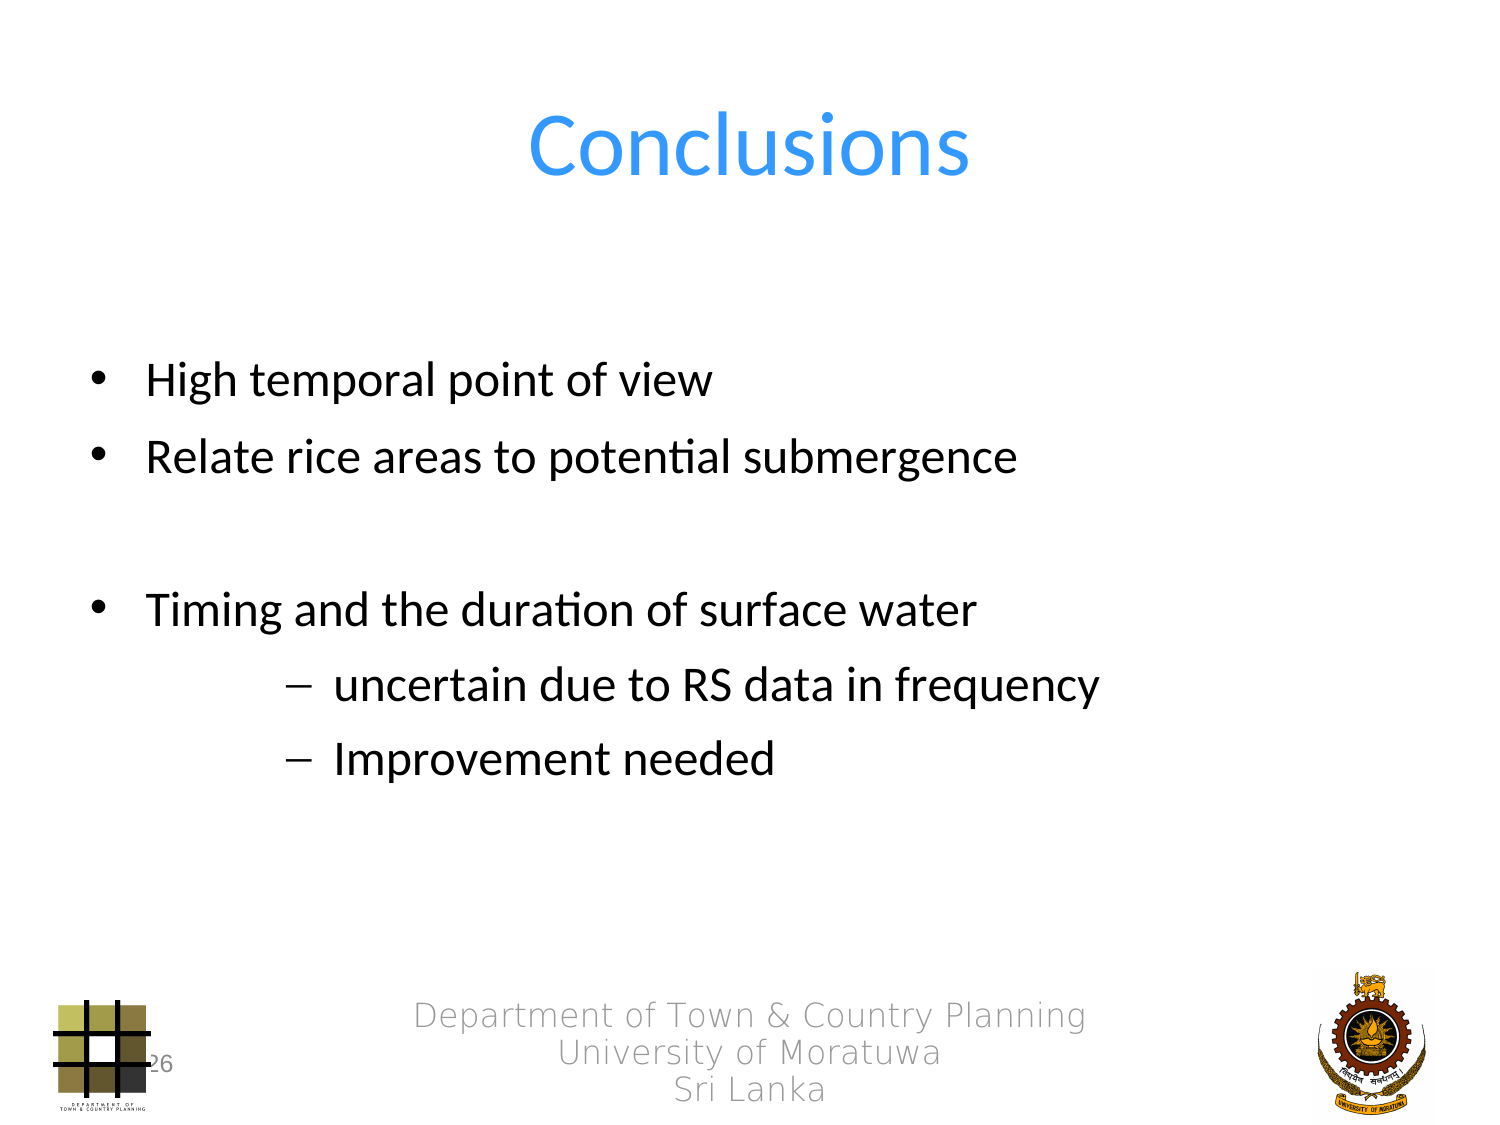

# Conclusions
High temporal point of view
Relate rice areas to potential submergence
Timing and the duration of surface water
uncertain due to RS data in frequency
Improvement needed